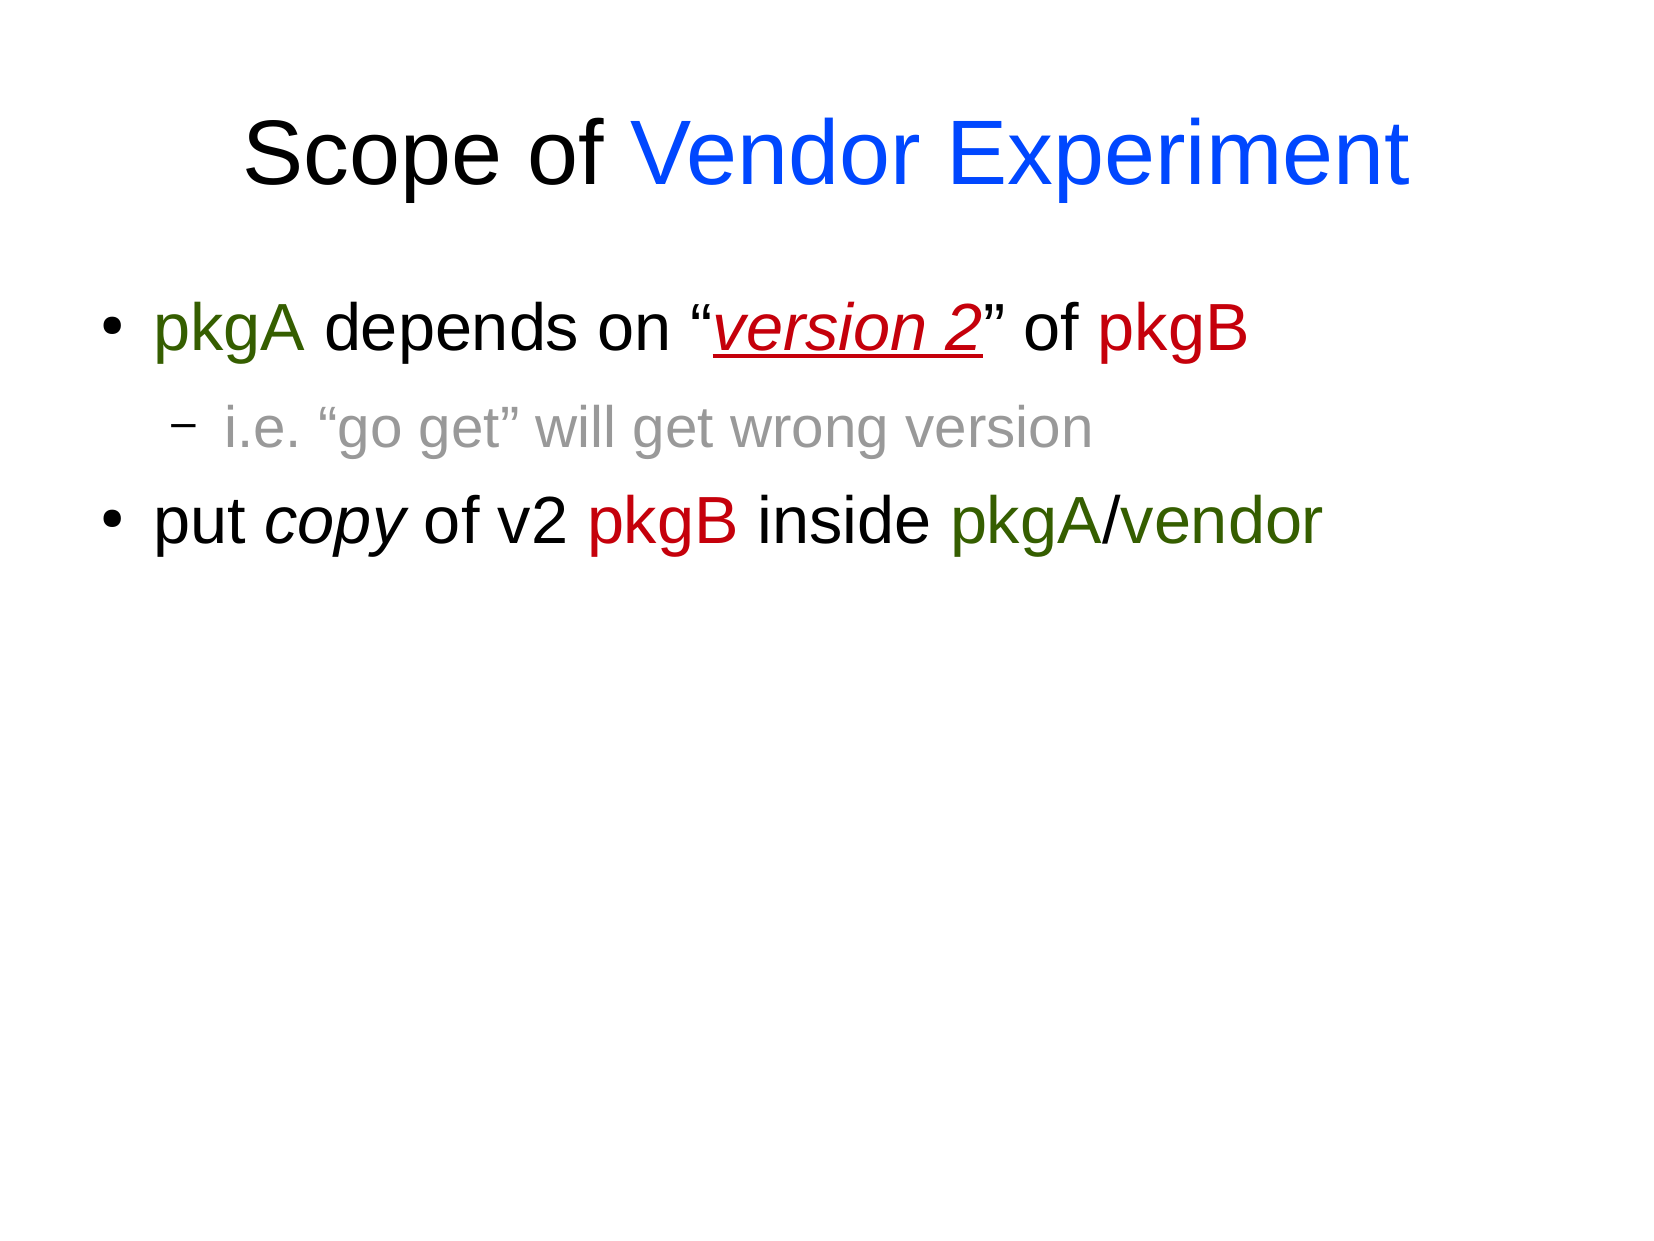

# Scope of Vendor Experiment
pkgA depends on “version 2” of pkgB
i.e. “go get” will get wrong version
put copy of v2 pkgB inside pkgA/vendor